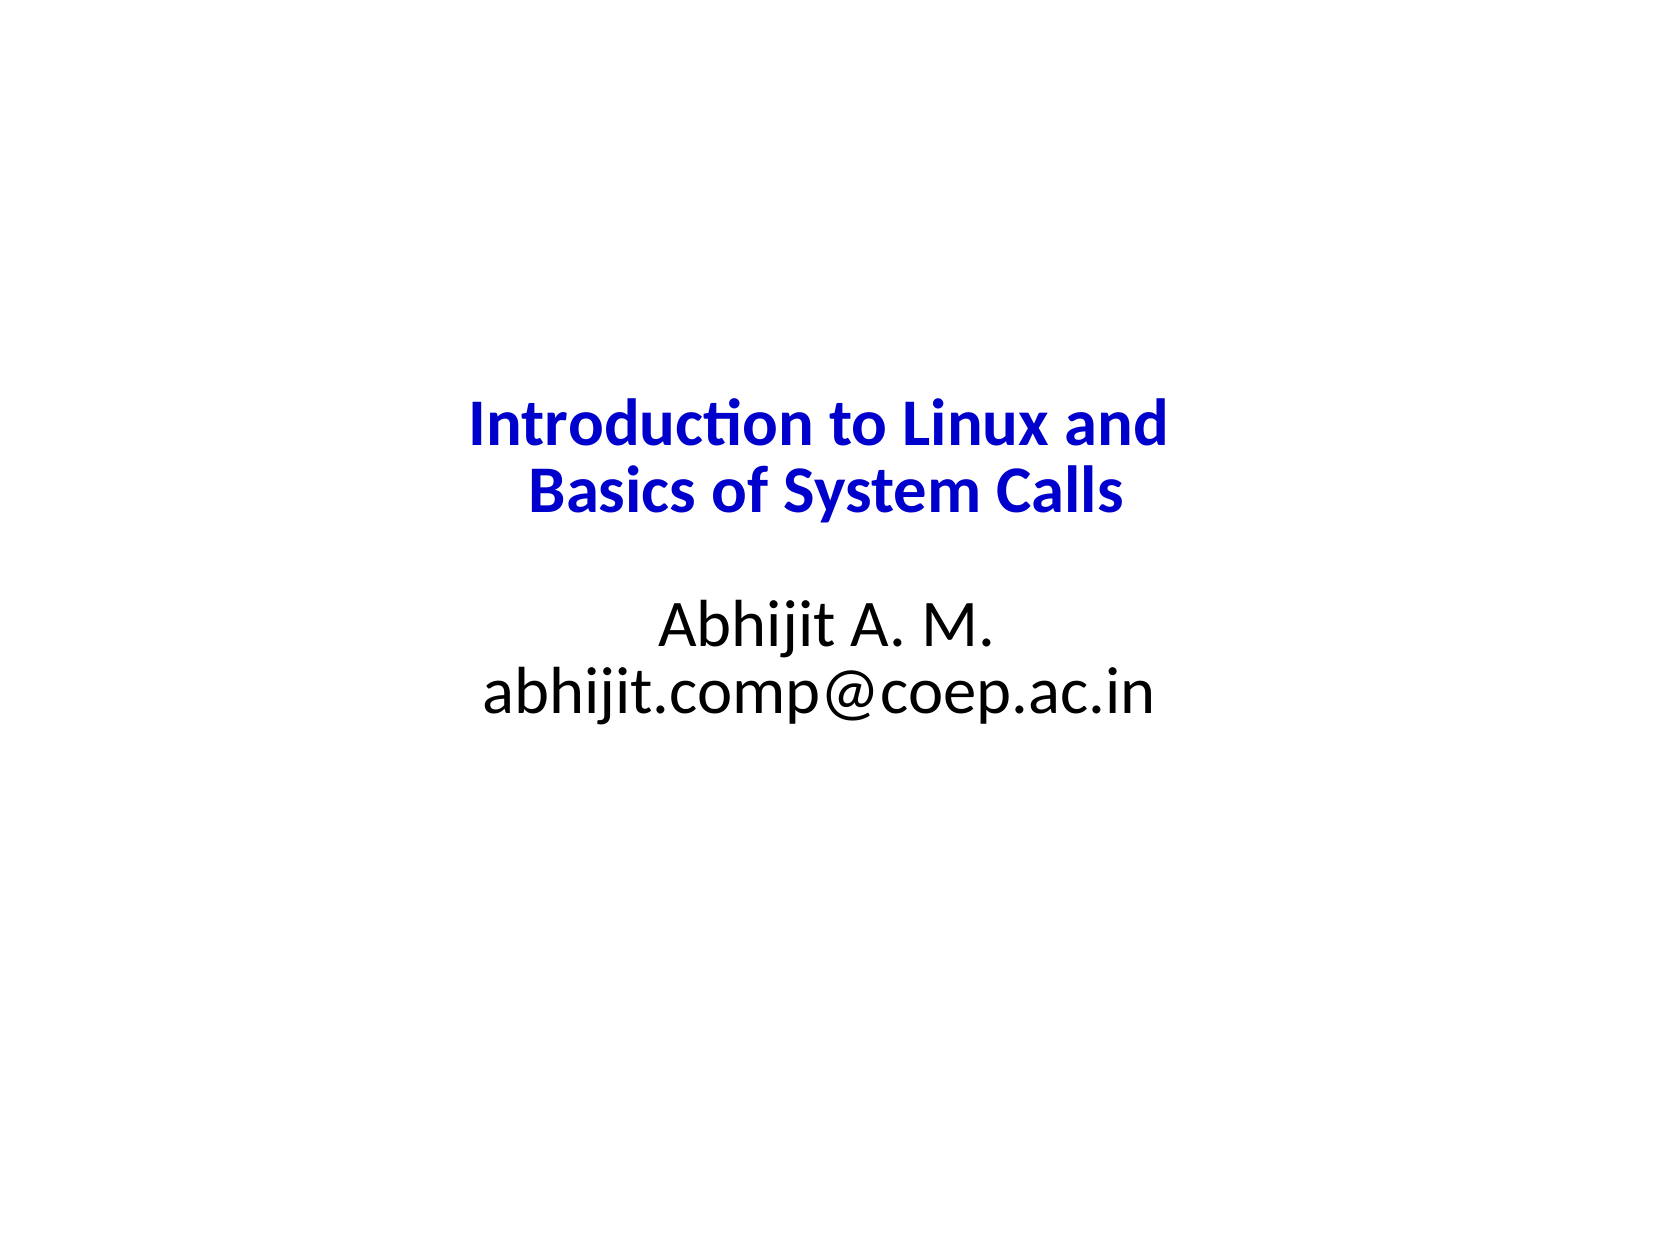

# Introduction to Linux and
Basics of System Calls
Abhijit A. M.
abhijit.comp@coep.ac.in